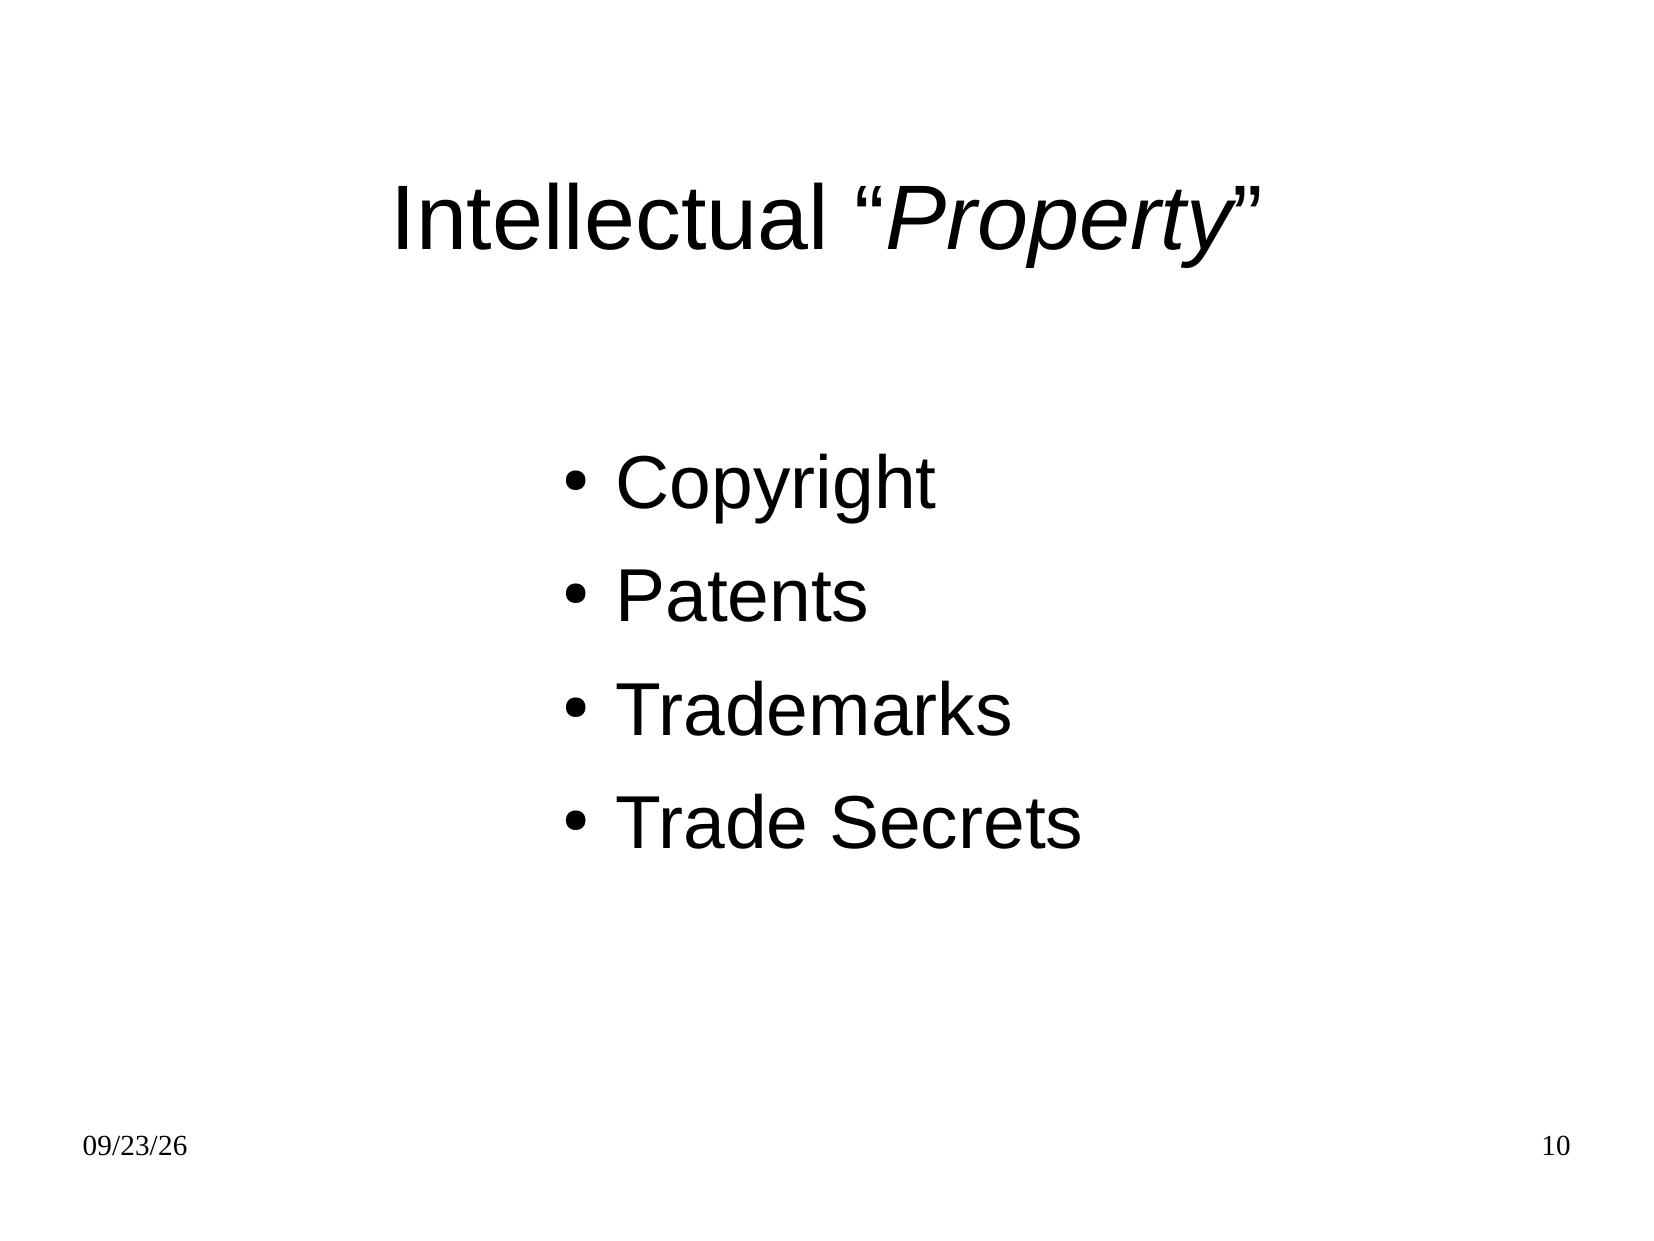

# Intellectual “Property”
Copyright
Patents
Trademarks
Trade Secrets
10